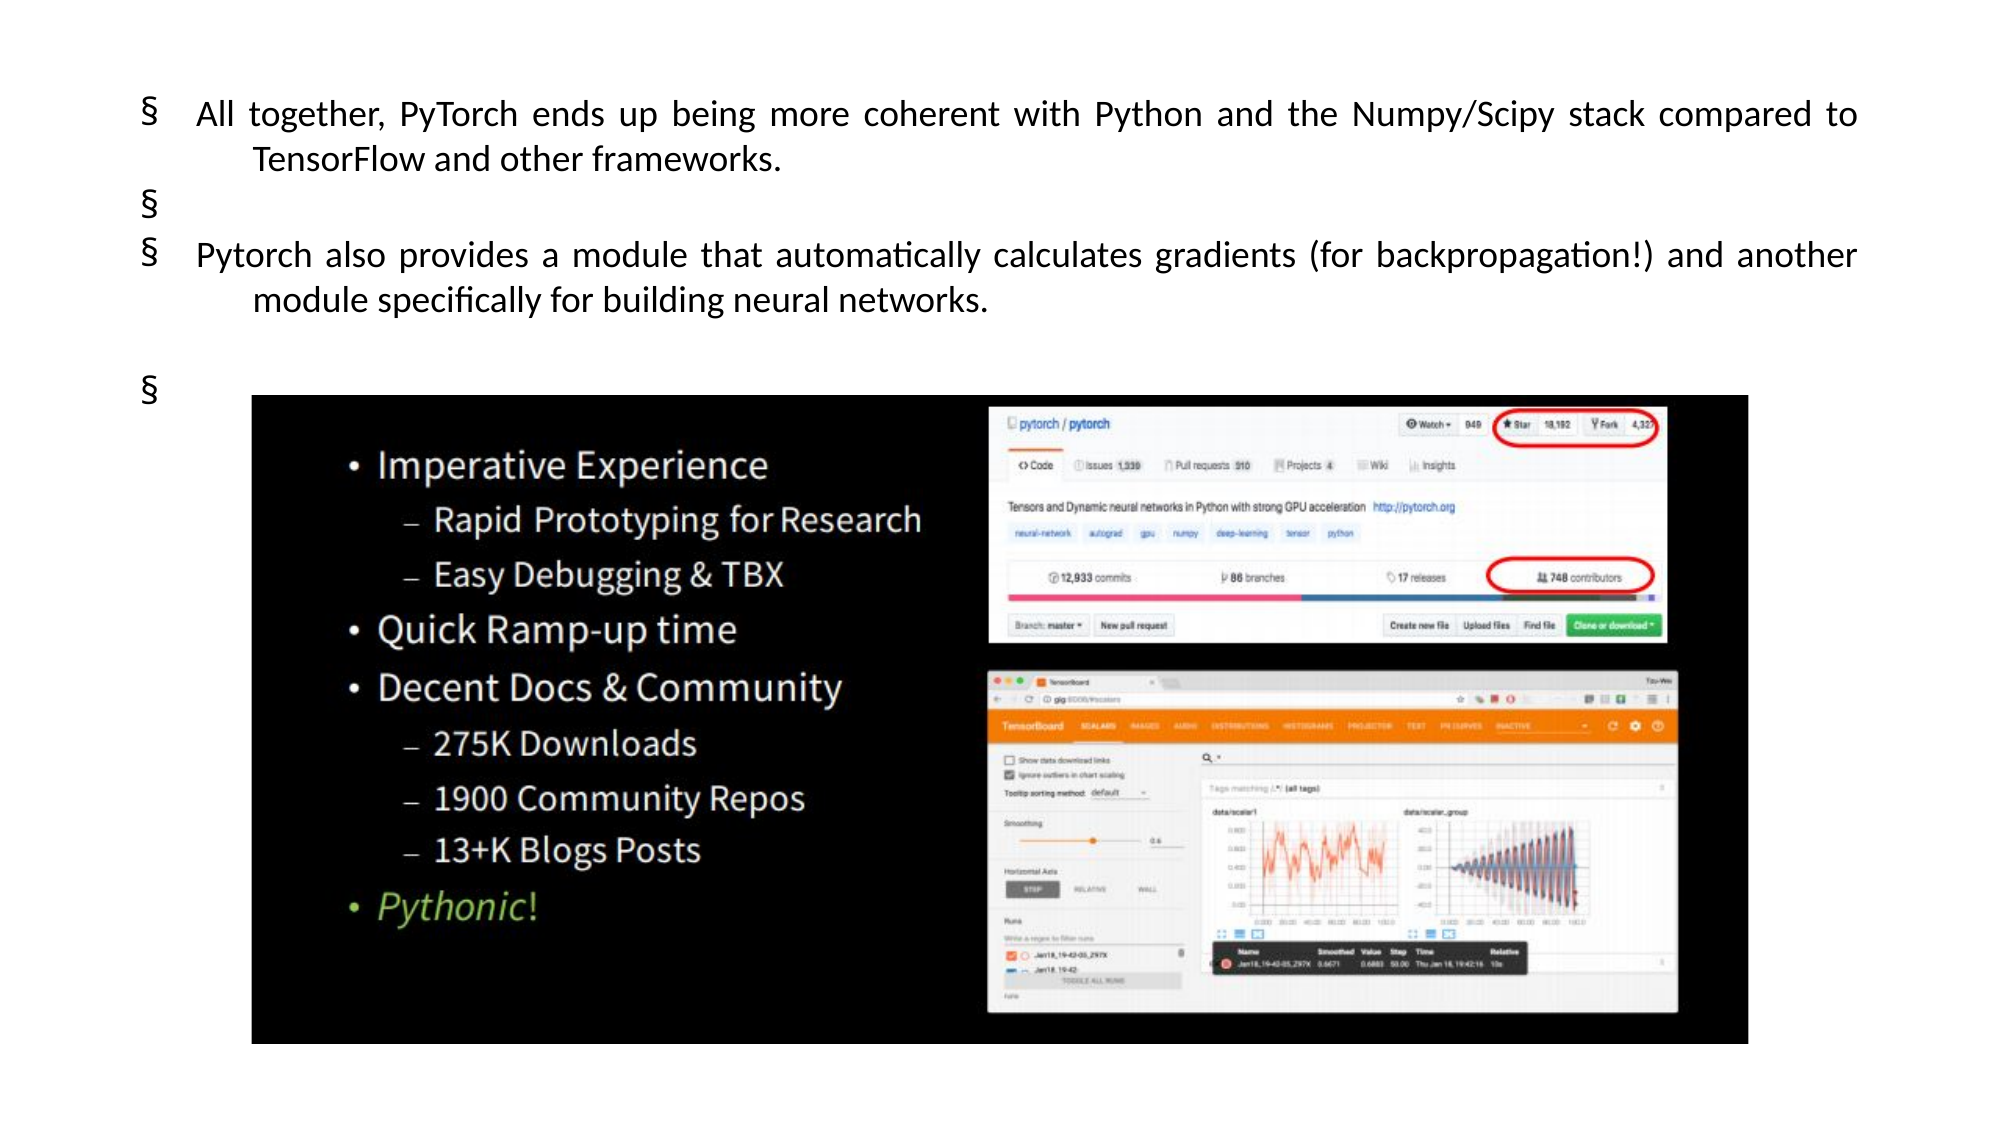

All together, PyTorch ends up being more coherent with Python and the Numpy/Scipy stack compared to TensorFlow and other frameworks.
Pytorch also provides a module that automatically calculates gradients (for backpropagation!) and another module specifically for building neural networks.